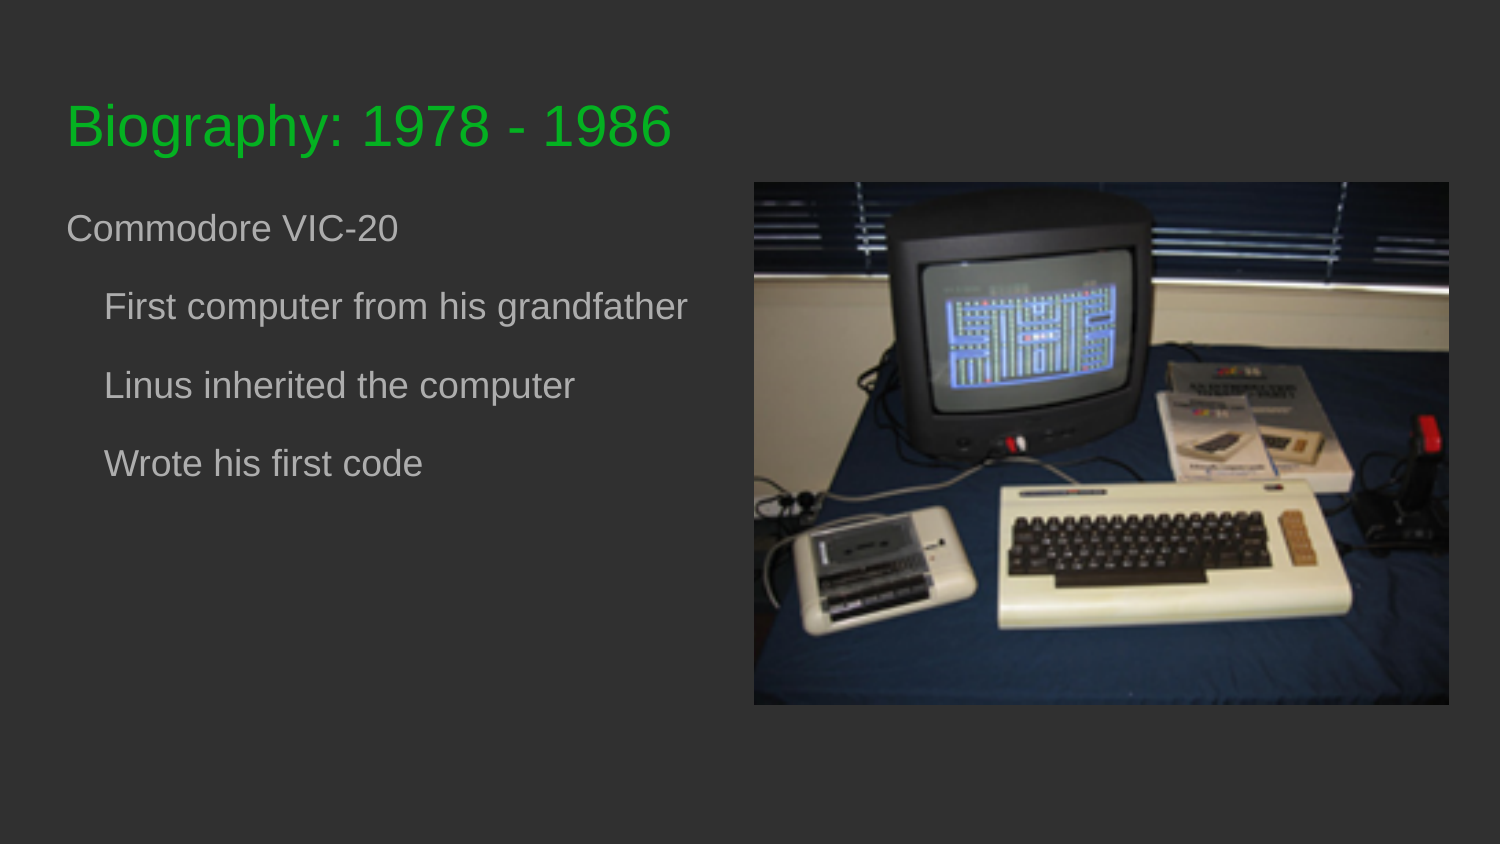

# Biography: 1978 - 1986
Commodore VIC-20
First computer from his grandfather
Linus inherited the computer
Wrote his first code